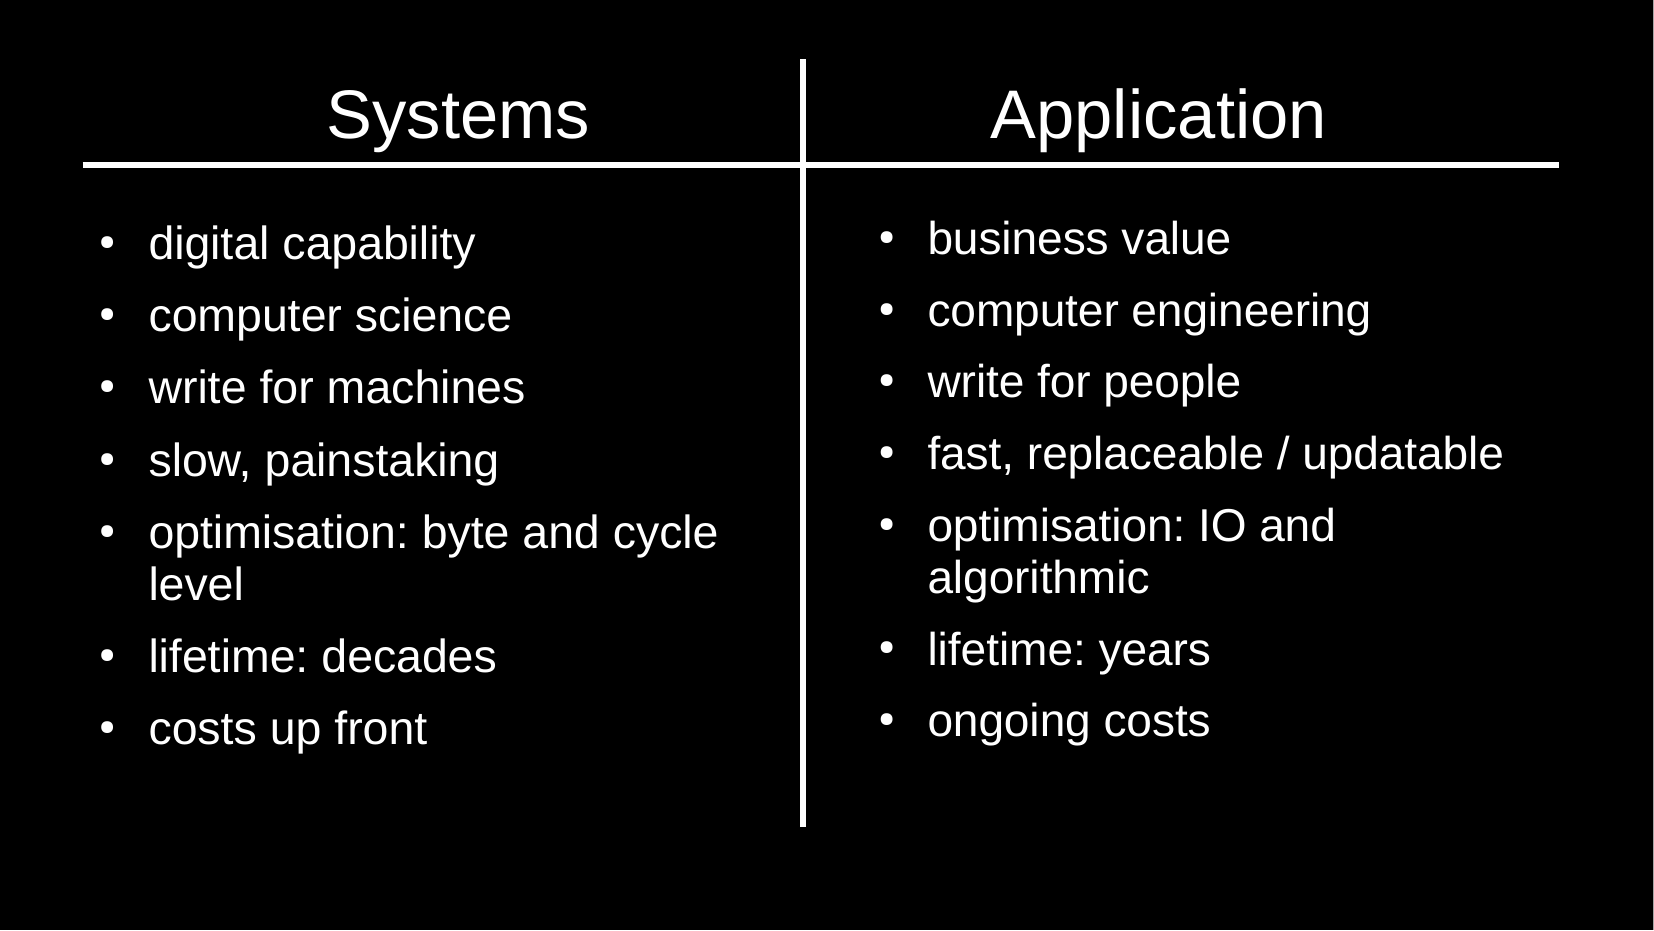

# Systems						Application
business value
computer engineering
write for people
fast, replaceable / updatable
optimisation: IO and algorithmic
lifetime: years
ongoing costs
digital capability
computer science
write for machines
slow, painstaking
optimisation: byte and cycle level
lifetime: decades
costs up front